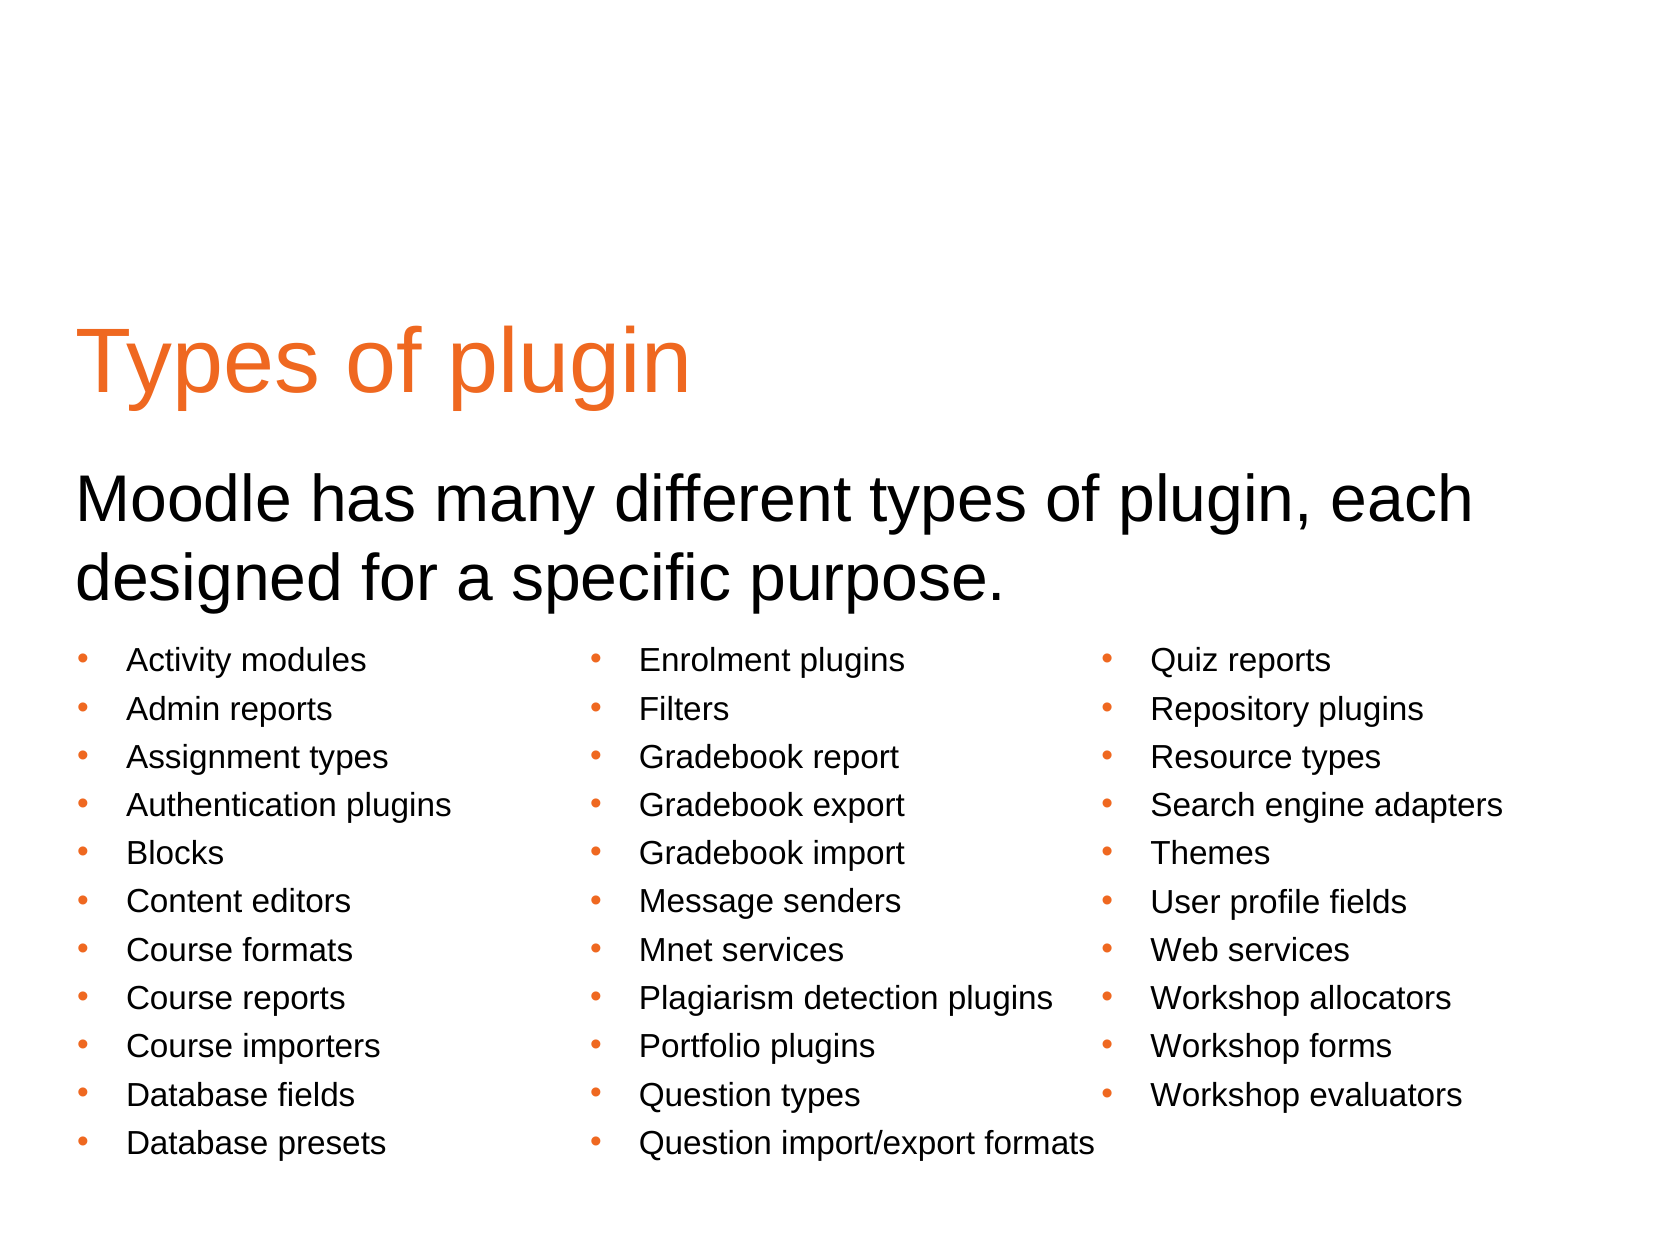

# Types of plugin
Moodle has many different types of plugin, each designed for a specific purpose.
Activity modules
Admin reports
Assignment types
Authentication plugins
Blocks
Content editors
Course formats
Course reports
Course importers
Database fields
Database presets
Enrolment plugins
Filters
Gradebook report
Gradebook export
Gradebook import
Message senders
Mnet services
Plagiarism detection plugins
Portfolio plugins
Question types
Question import/export formats
Quiz reports
Repository plugins
Resource types
Search engine adapters
Themes
User profile fields
Web services
Workshop allocators
Workshop forms
Workshop evaluators